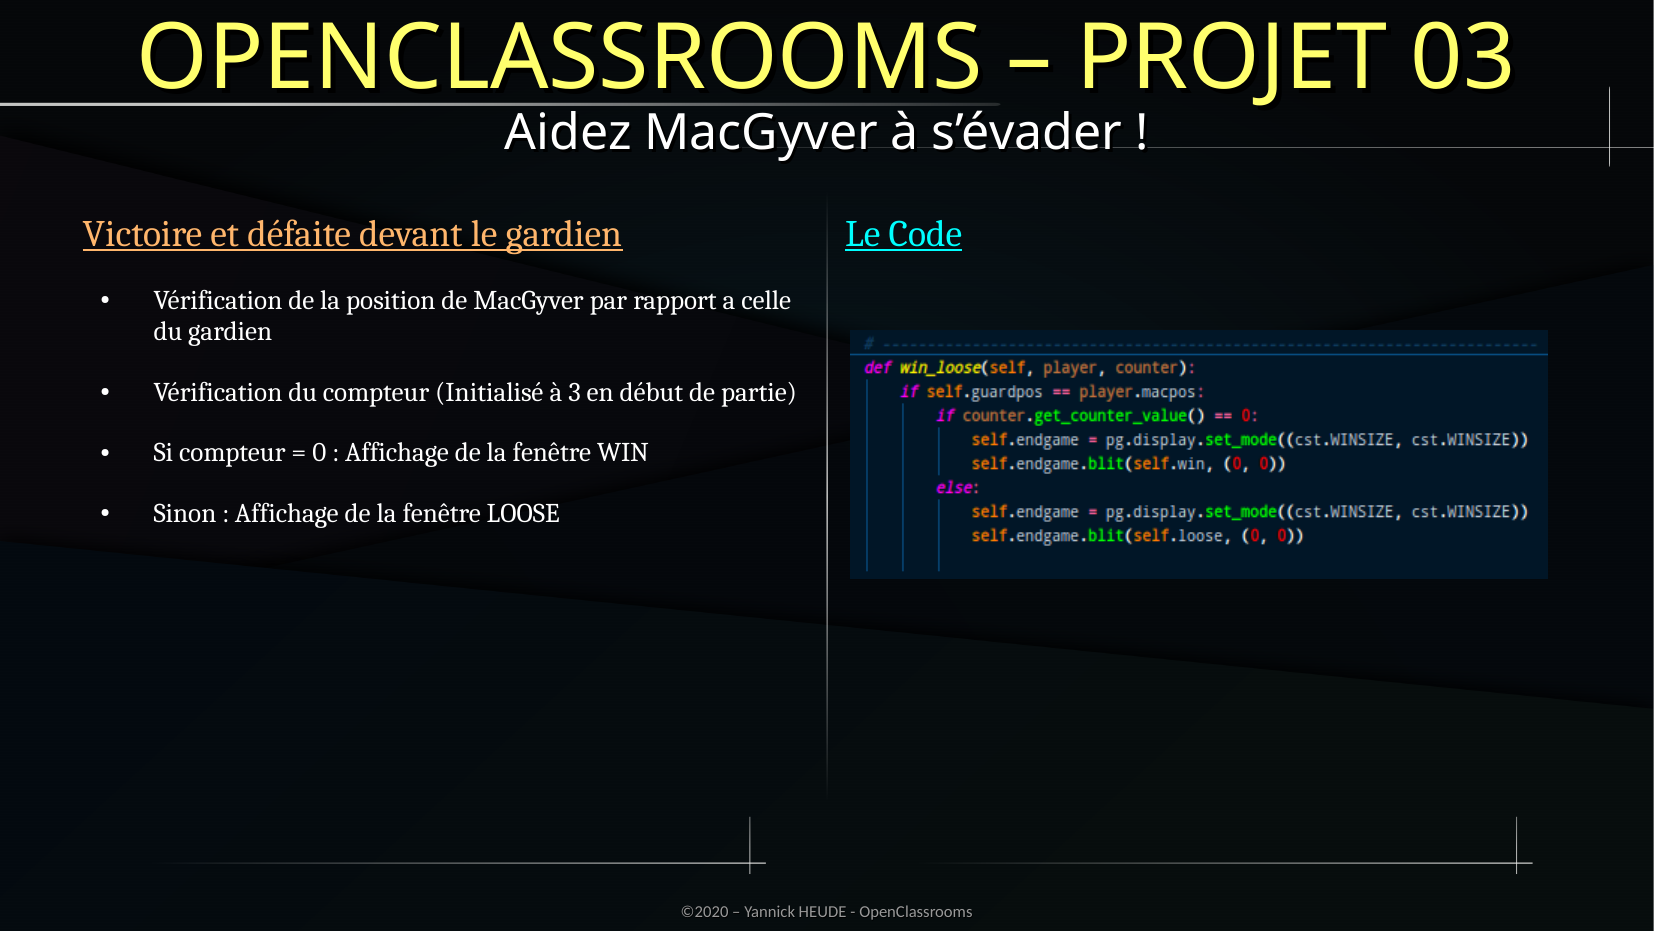

# OPENCLASSROOMS – PROJET 03
Aidez MacGyver à s’évader !
Victoire et défaite devant le gardien
Vérification de la position de MacGyver par rapport a celle du gardien
Vérification du compteur (Initialisé à 3 en début de partie)
Si compteur = 0 : Affichage de la fenêtre WIN
Sinon : Affichage de la fenêtre LOOSE
Le Code
©2020 – Yannick HEUDE - OpenClassrooms